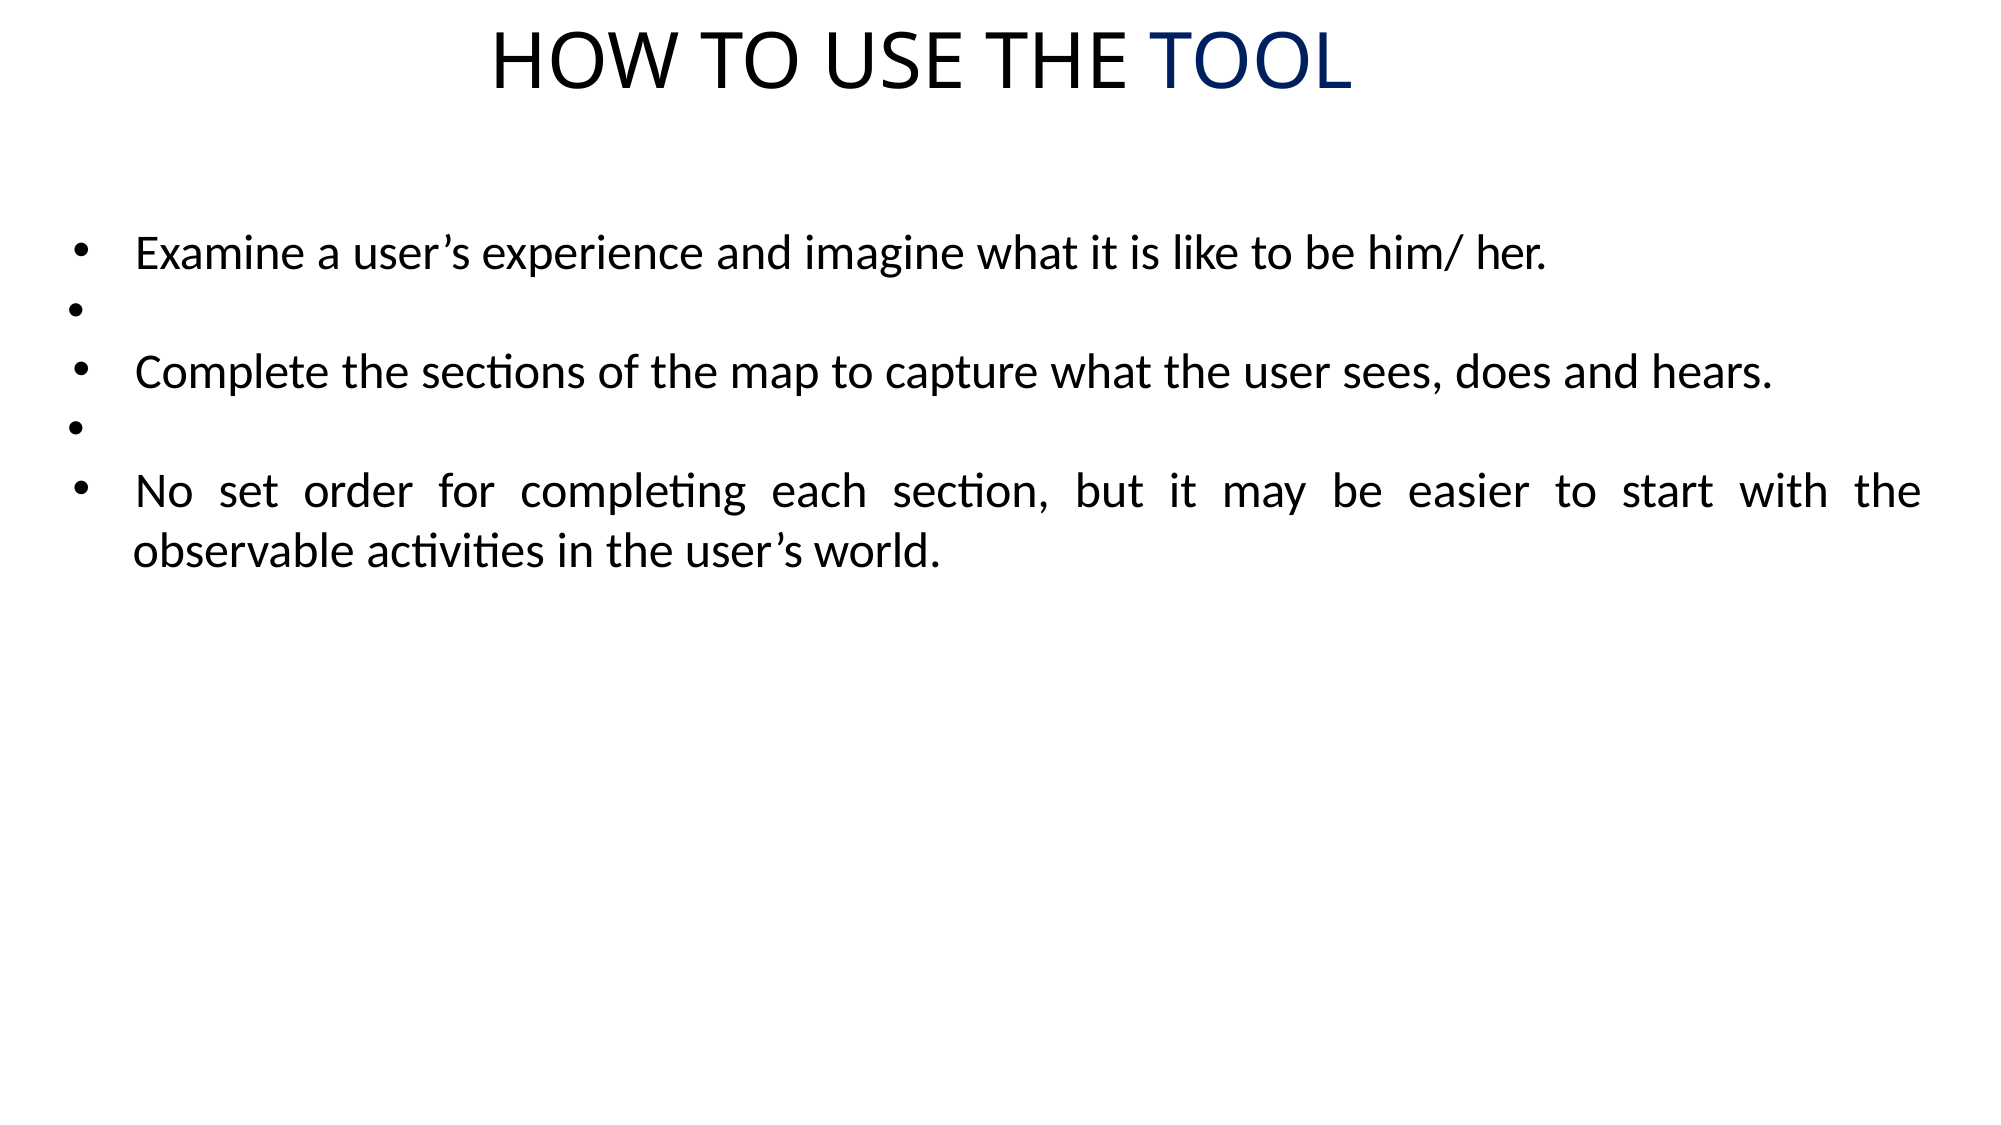

# HOW TO USE THE TOOL
Examine a user’s experience and imagine what it is like to be him/ her.
Complete the sections of the map to capture what the user sees, does and hears.
No set order for completing each section, but it may be easier to start with the
observable activities in the user’s world.